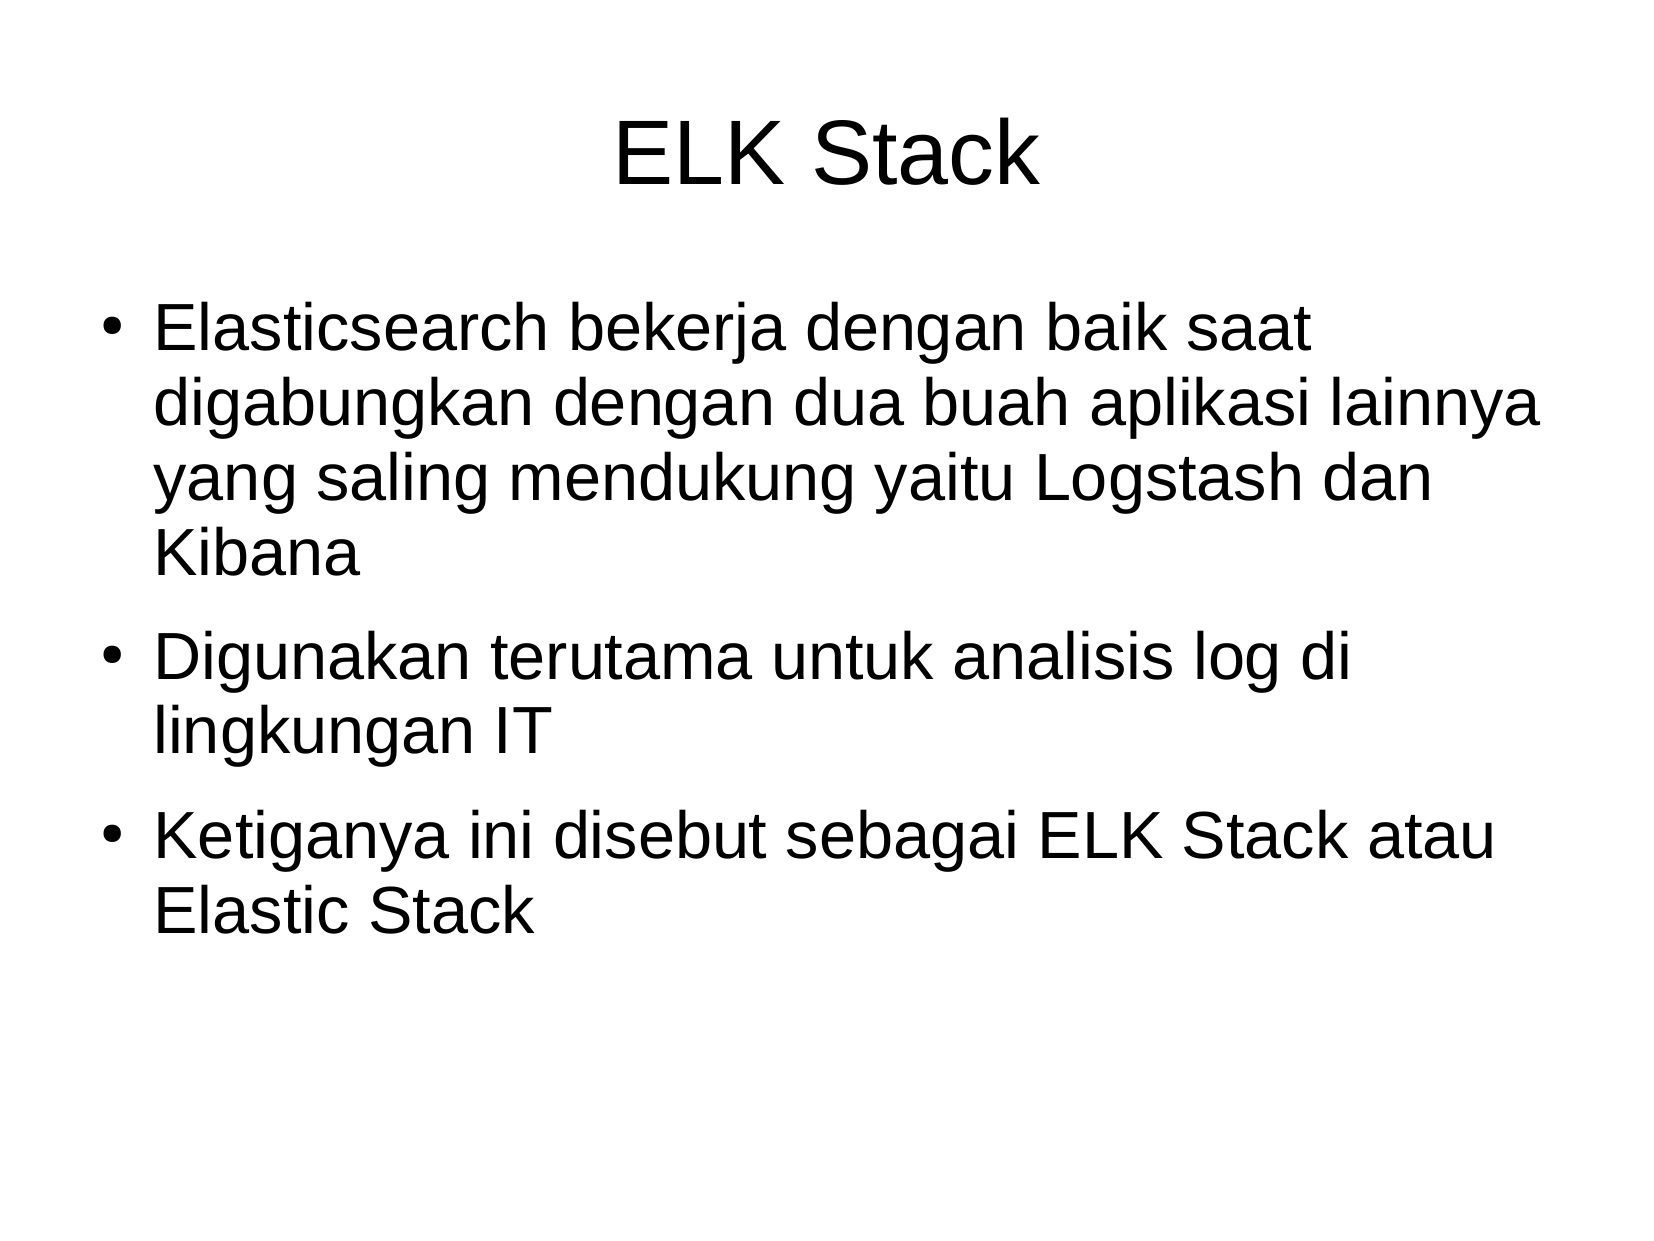

# ELK Stack
Elasticsearch bekerja dengan baik saat digabungkan dengan dua buah aplikasi lainnya yang saling mendukung yaitu Logstash dan Kibana
Digunakan terutama untuk analisis log di lingkungan IT
Ketiganya ini disebut sebagai ELK Stack atau Elastic Stack